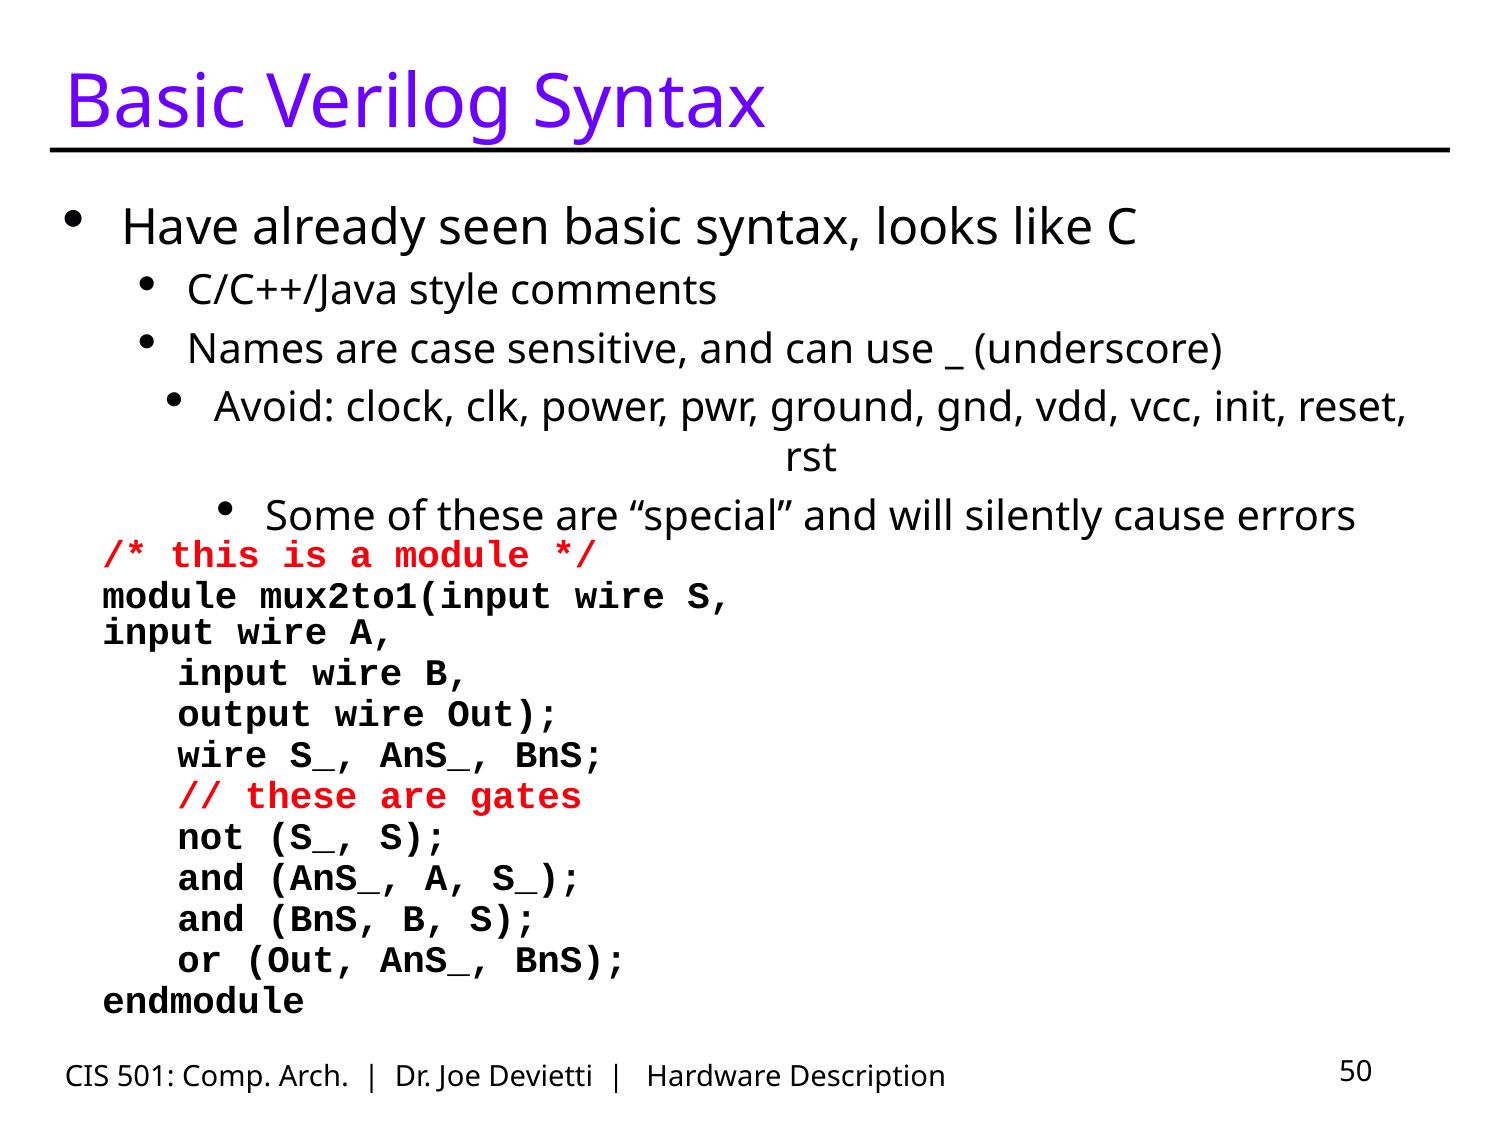

Basic Verilog Syntax
Have already seen basic syntax, looks like C
C/C++/Java style comments
Names are case sensitive, and can use _ (underscore)
Avoid: clock, clk, power, pwr, ground, gnd, vdd, vcc, init, reset, rst
Some of these are “special” and will silently cause errors
/* this is a module */
module mux2to1(input wire S, 	input wire A,
	input wire B,
	output wire Out);
	wire S_, AnS_, BnS;
	// these are gates
	not (S_, S);
	and (AnS_, A, S_);
	and (BnS, B, S);
	or (Out, AnS_, BnS);
endmodule
CIS 501: Comp. Arch. | Dr. Joe Devietti | Hardware Description